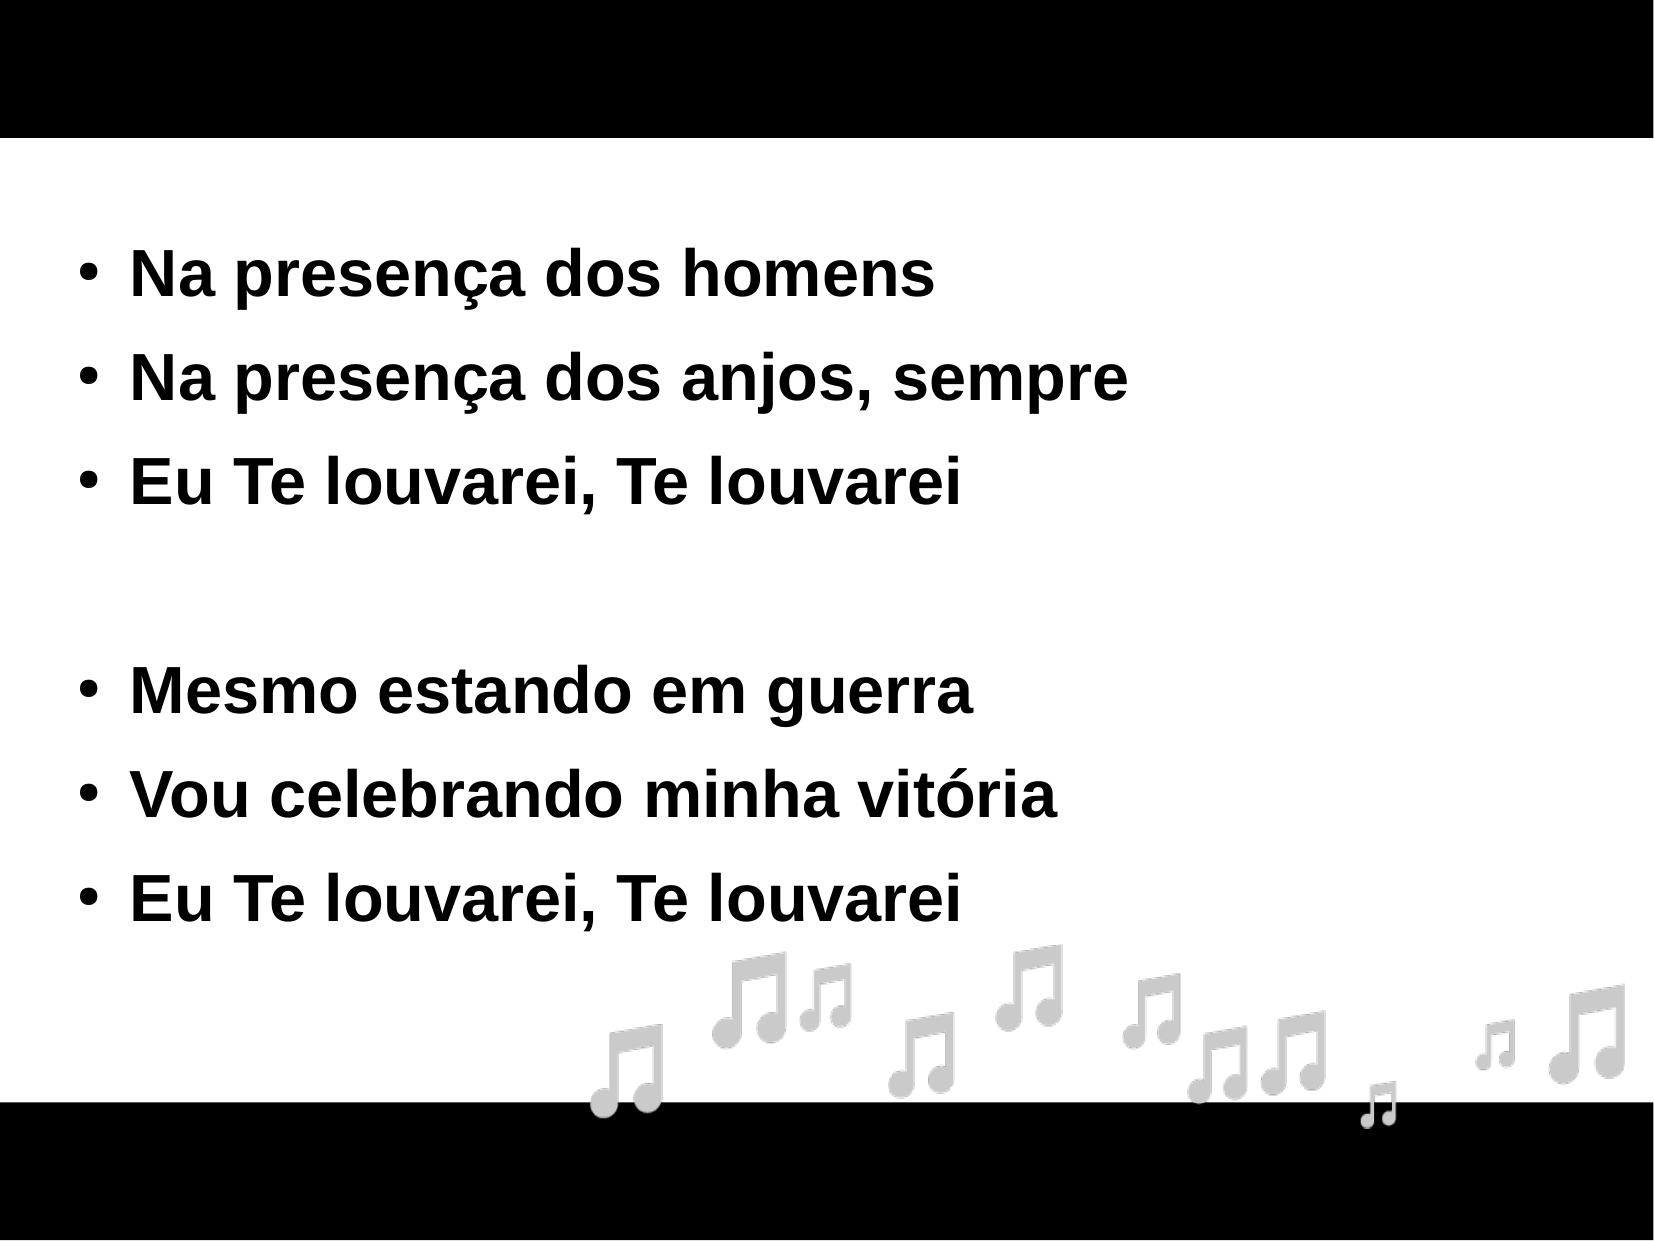

# Na presença dos homens
Na presença dos anjos, sempre
Eu Te louvarei, Te louvarei
Mesmo estando em guerra
Vou celebrando minha vitória
Eu Te louvarei, Te louvarei